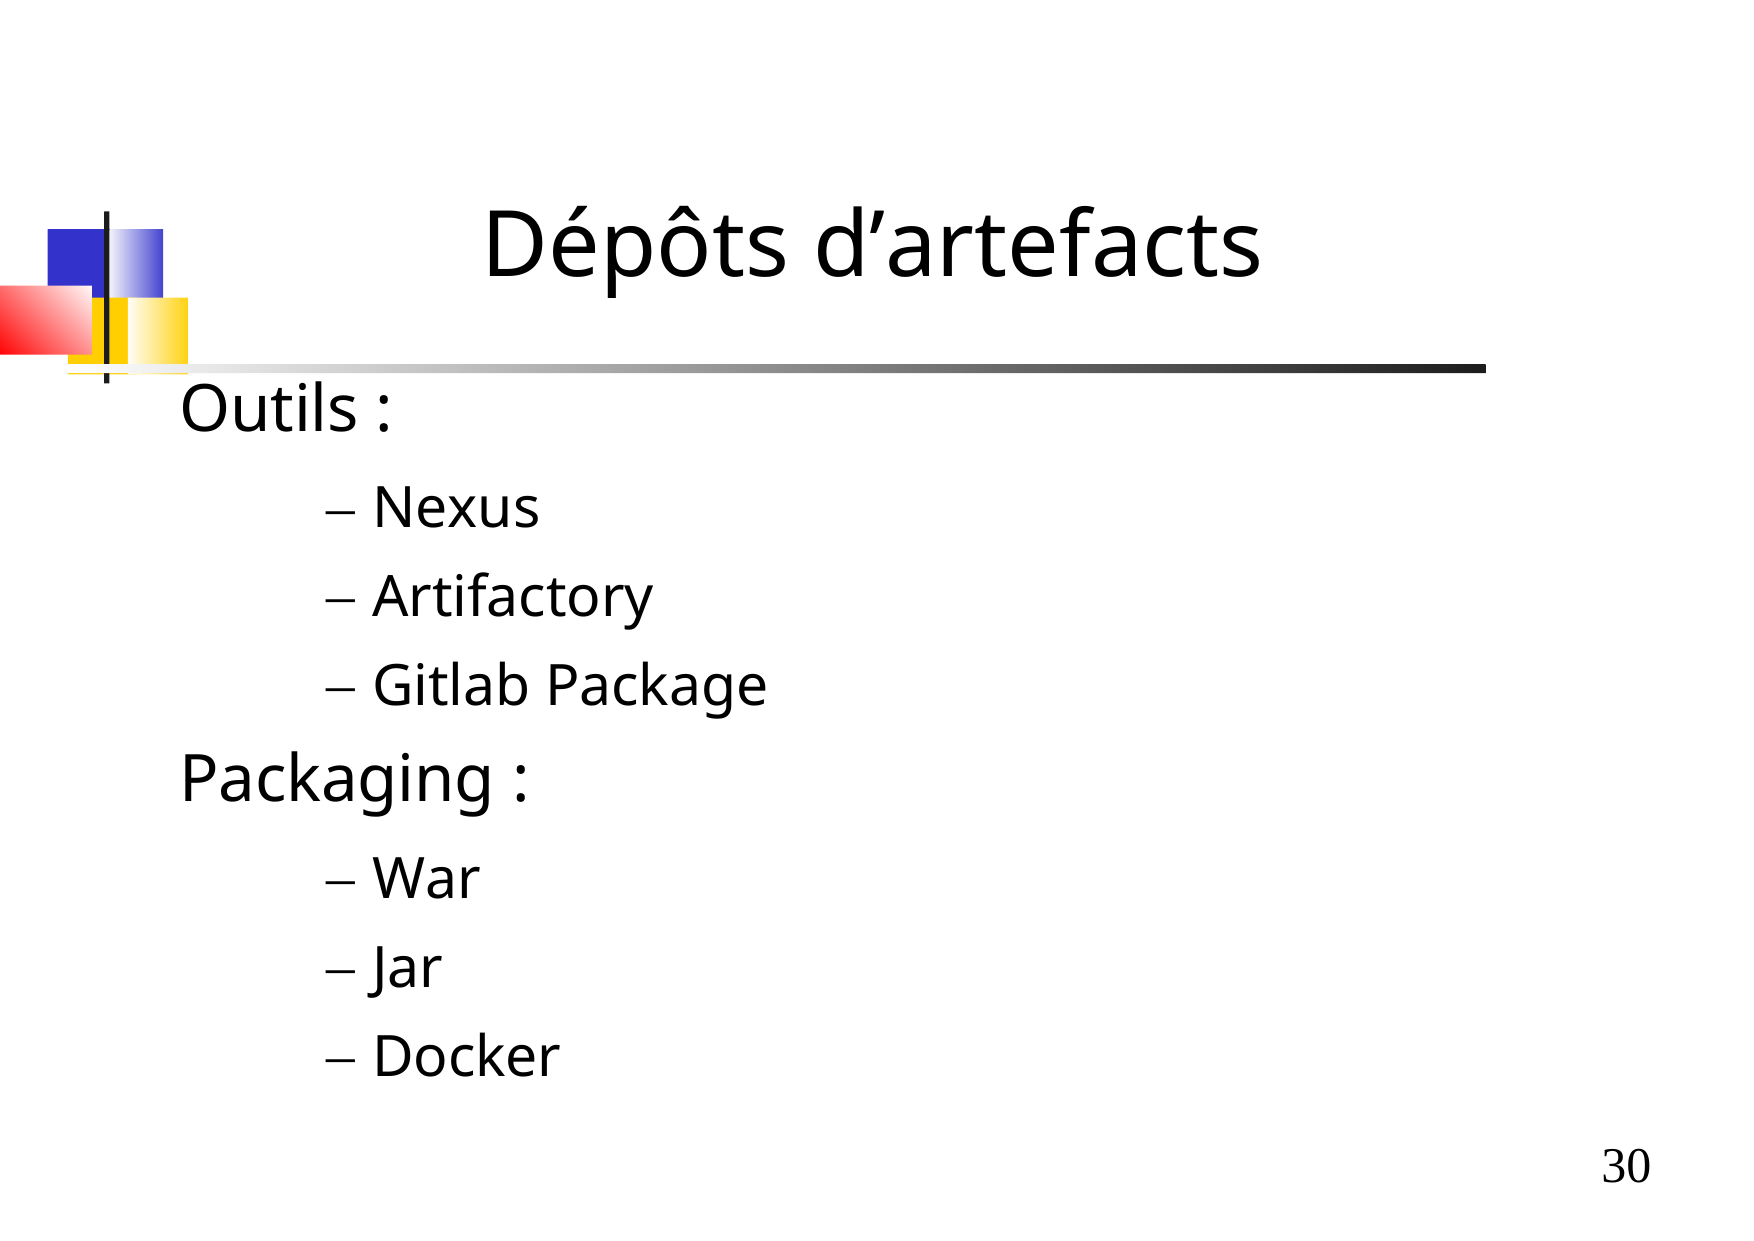

# Dépôts d’artefacts
Outils :
Nexus
Artifactory
Gitlab Package
Packaging :
War
Jar
Docker